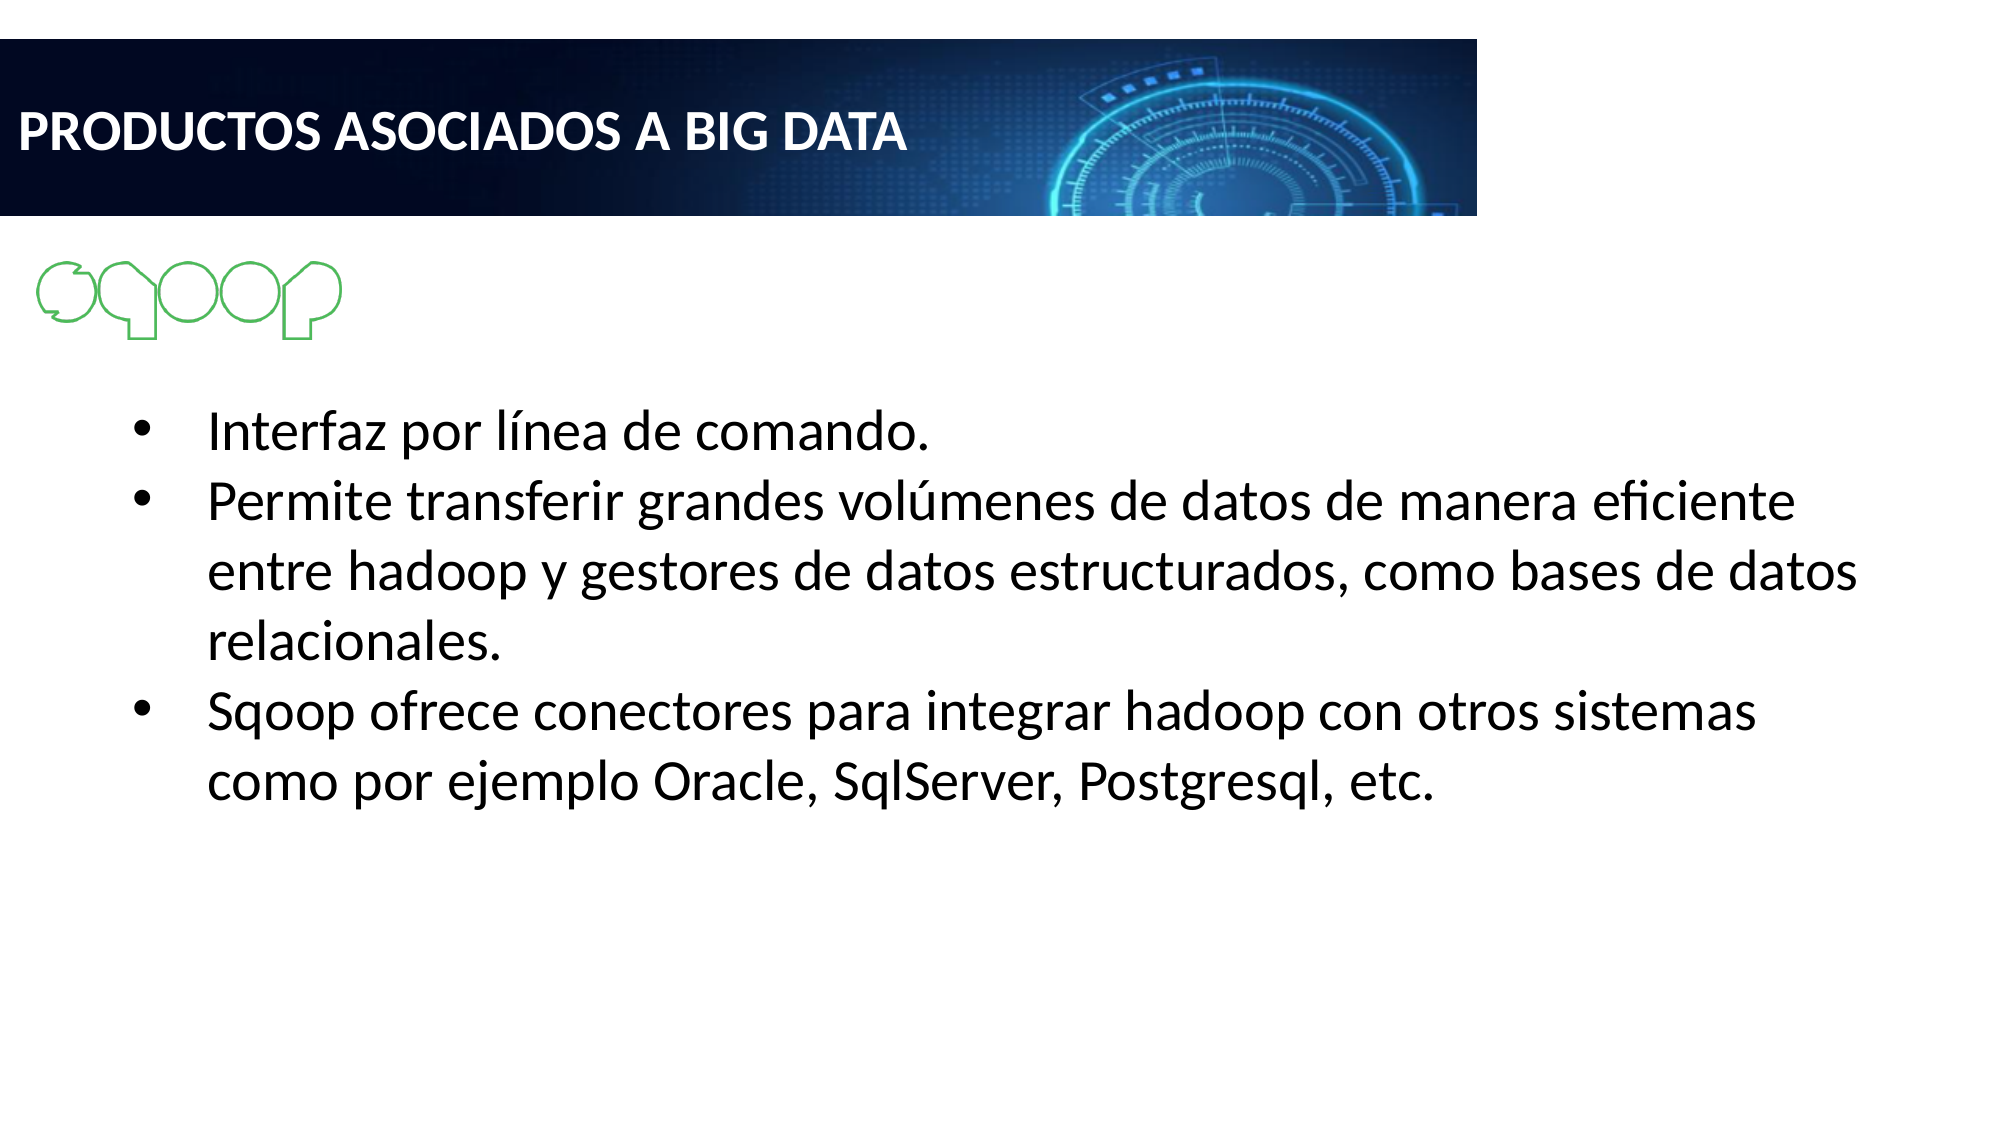

PRODUCTOS ASOCIADOS A BIG DATA
Interfaz por línea de comando.
Permite transferir grandes volúmenes de datos de manera eficiente entre hadoop y gestores de datos estructurados, como bases de datos relacionales.
Sqoop ofrece conectores para integrar hadoop con otros sistemas como por ejemplo Oracle, SqlServer, Postgresql, etc.